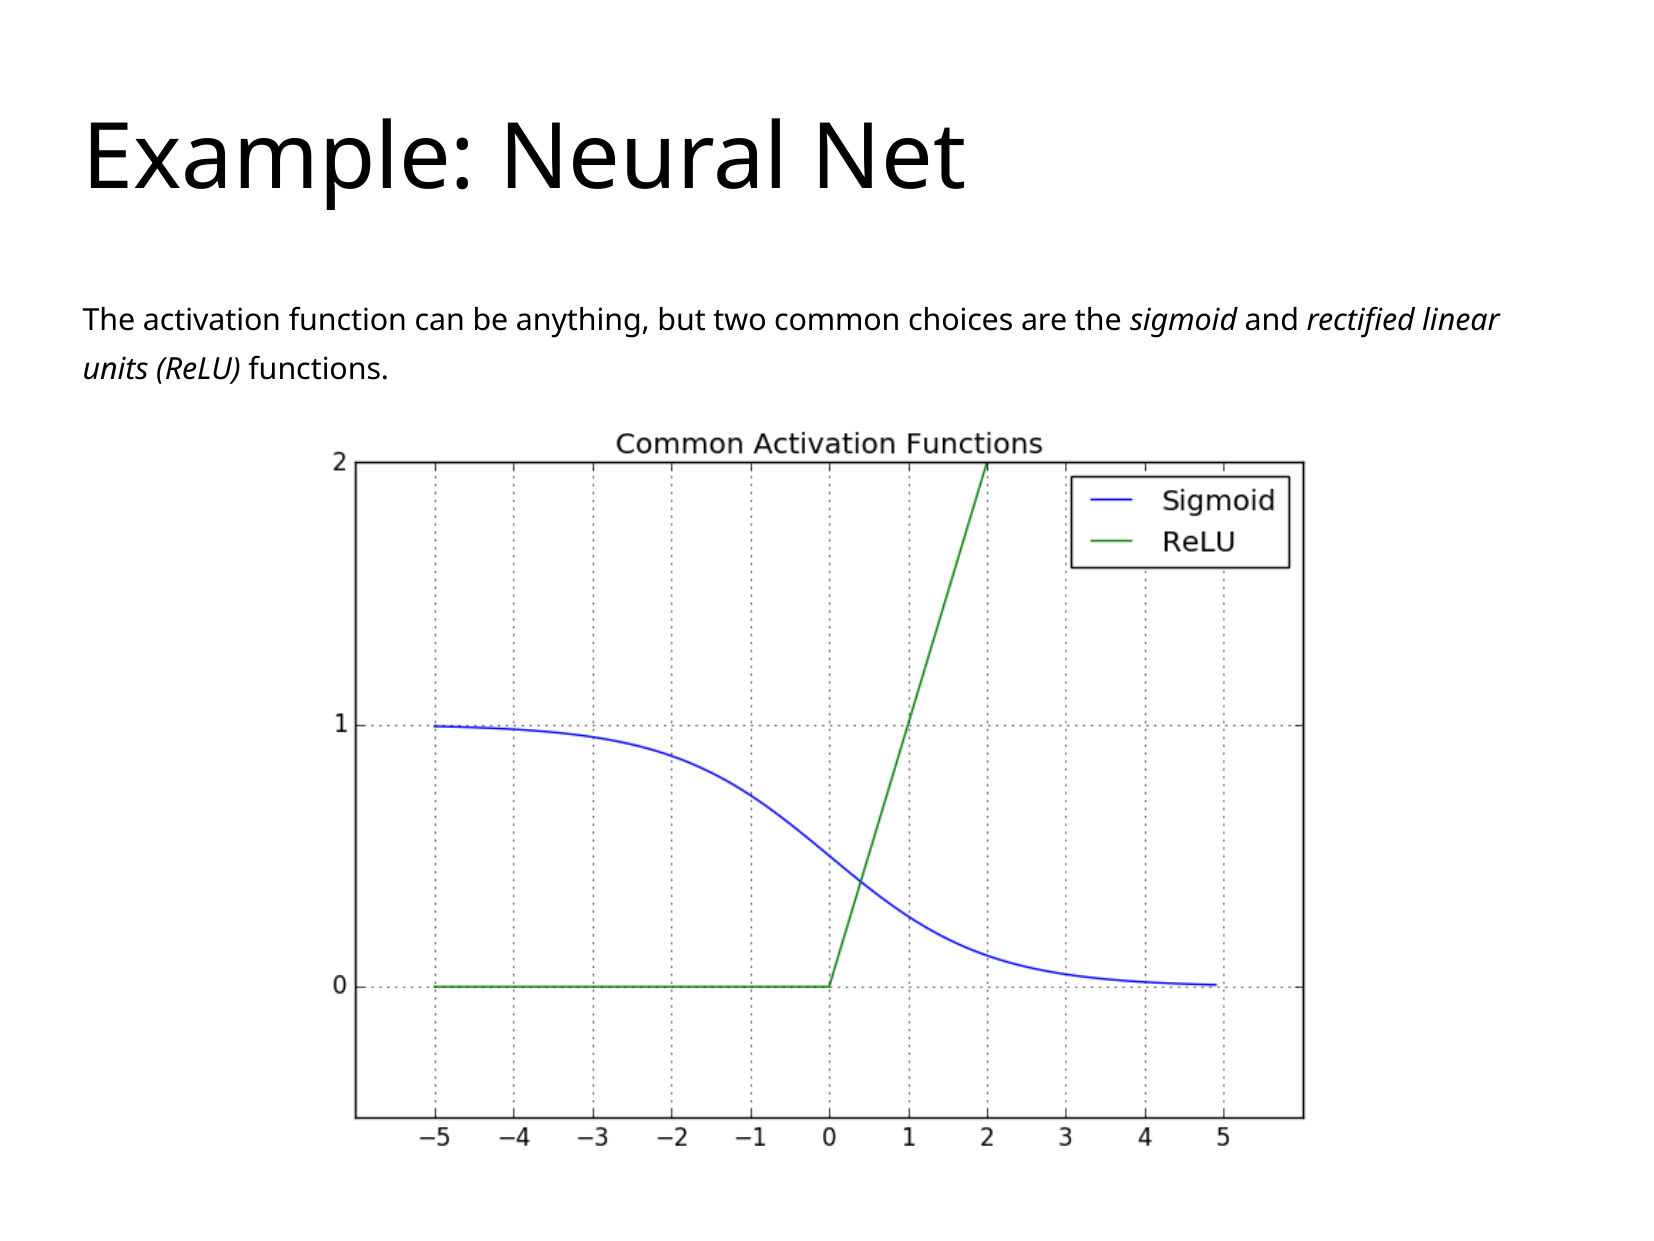

# Example: Neural Net
The activation function can be anything, but two common choices are the sigmoid and rectified linear units (ReLU) functions.